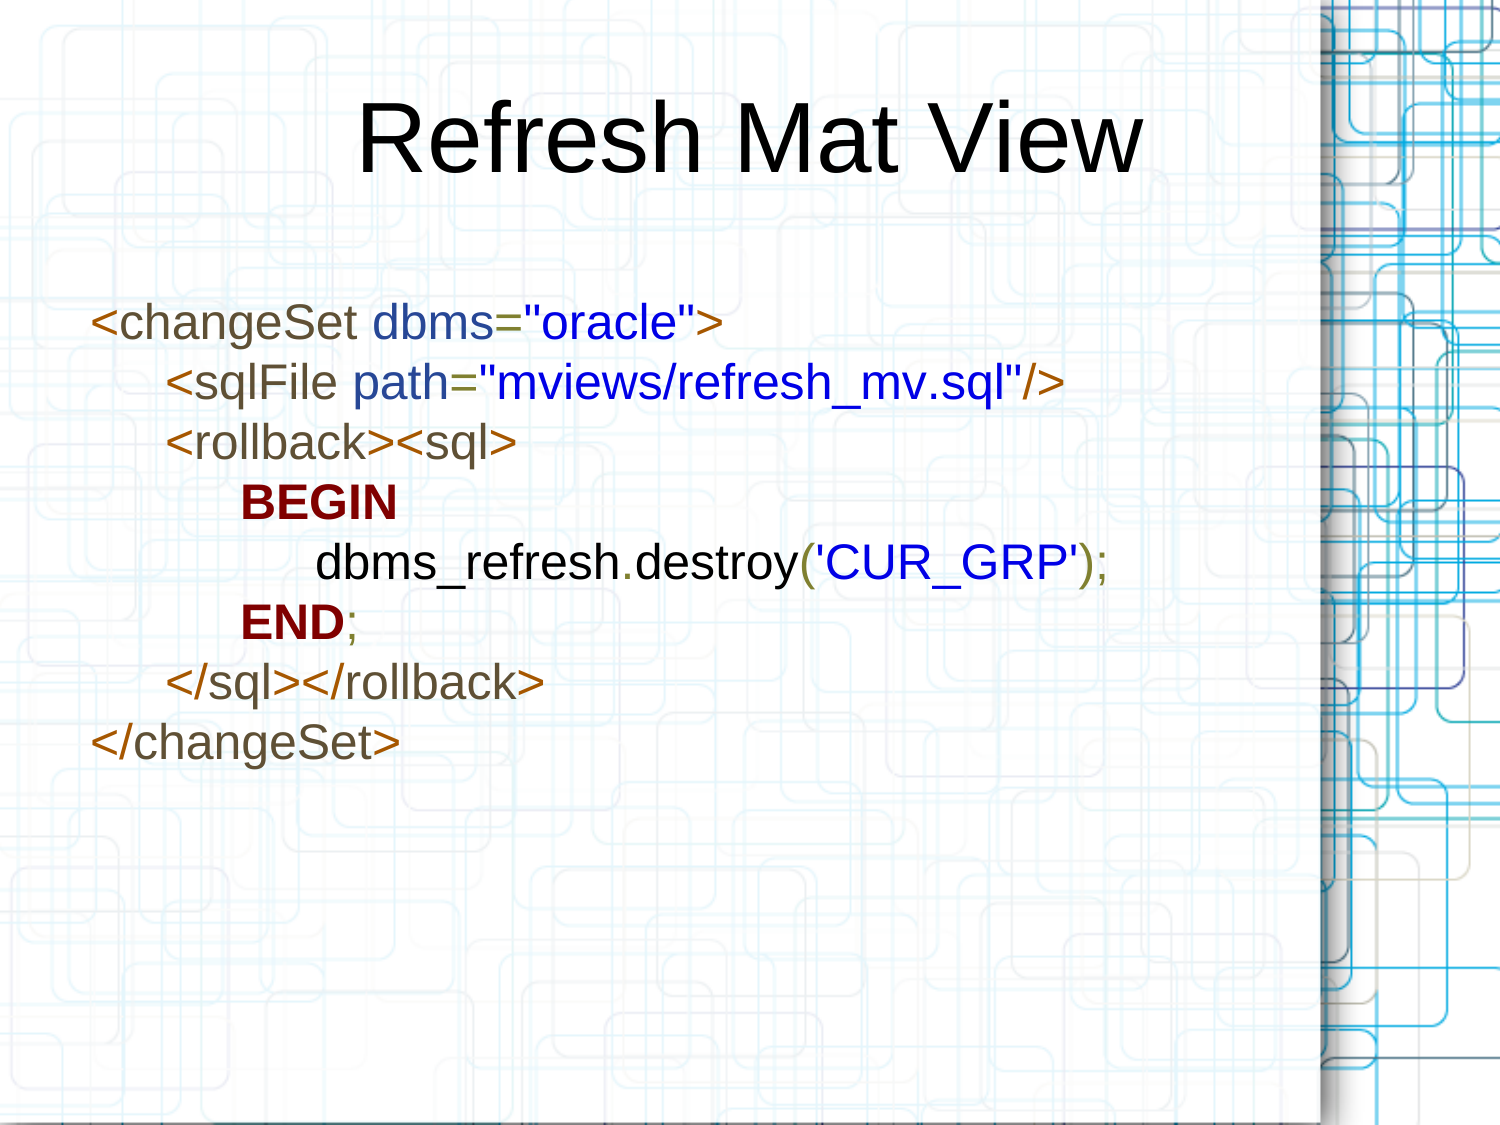

# Refresh Mat View
<changeSet dbms="oracle">
<sqlFile path="mviews/refresh_mv.sql"/>
<rollback><sql>
BEGIN
dbms_refresh.destroy('CUR_GRP');
END;
</sql></rollback>
</changeSet>